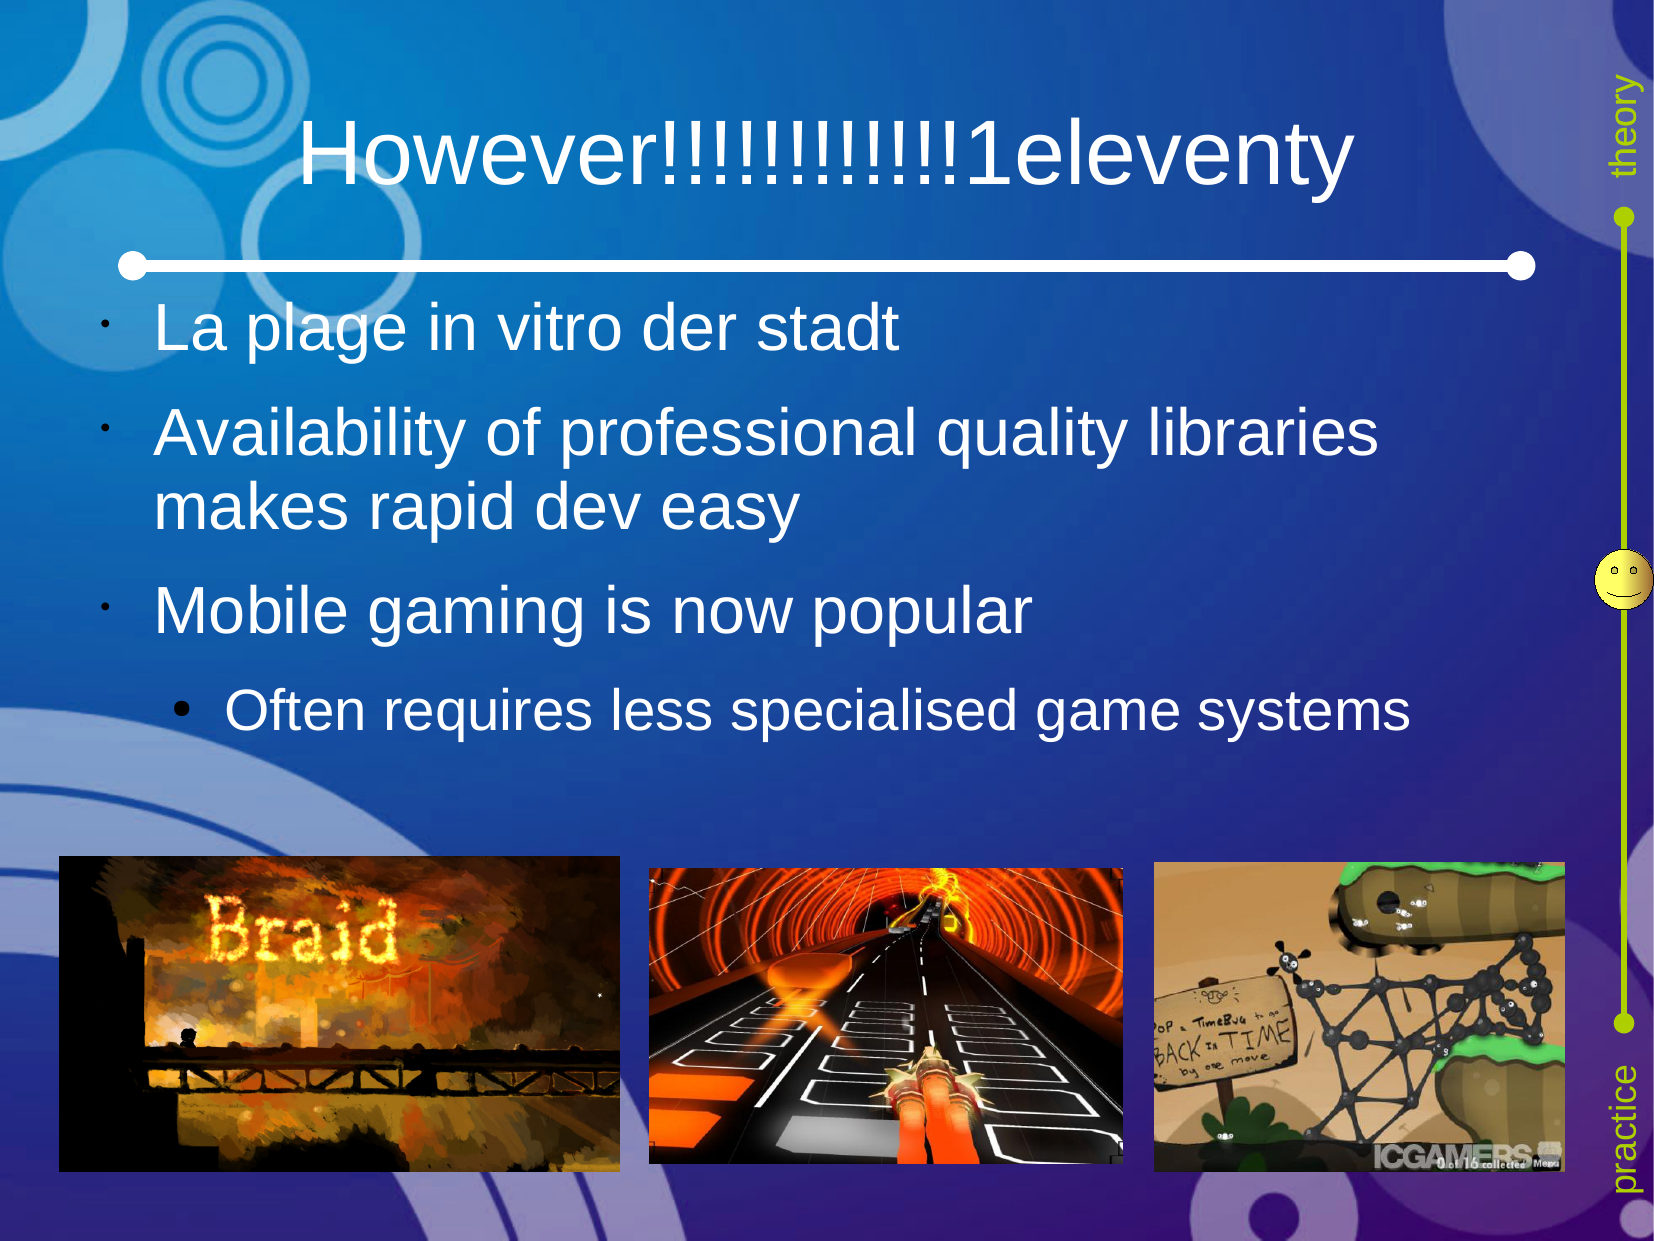

# However!!!!!!!!!!!!1eleventy
La plage in vitro der stadt
Availability of professional quality libraries makes rapid dev easy
Mobile gaming is now popular
Often requires less specialised game systems